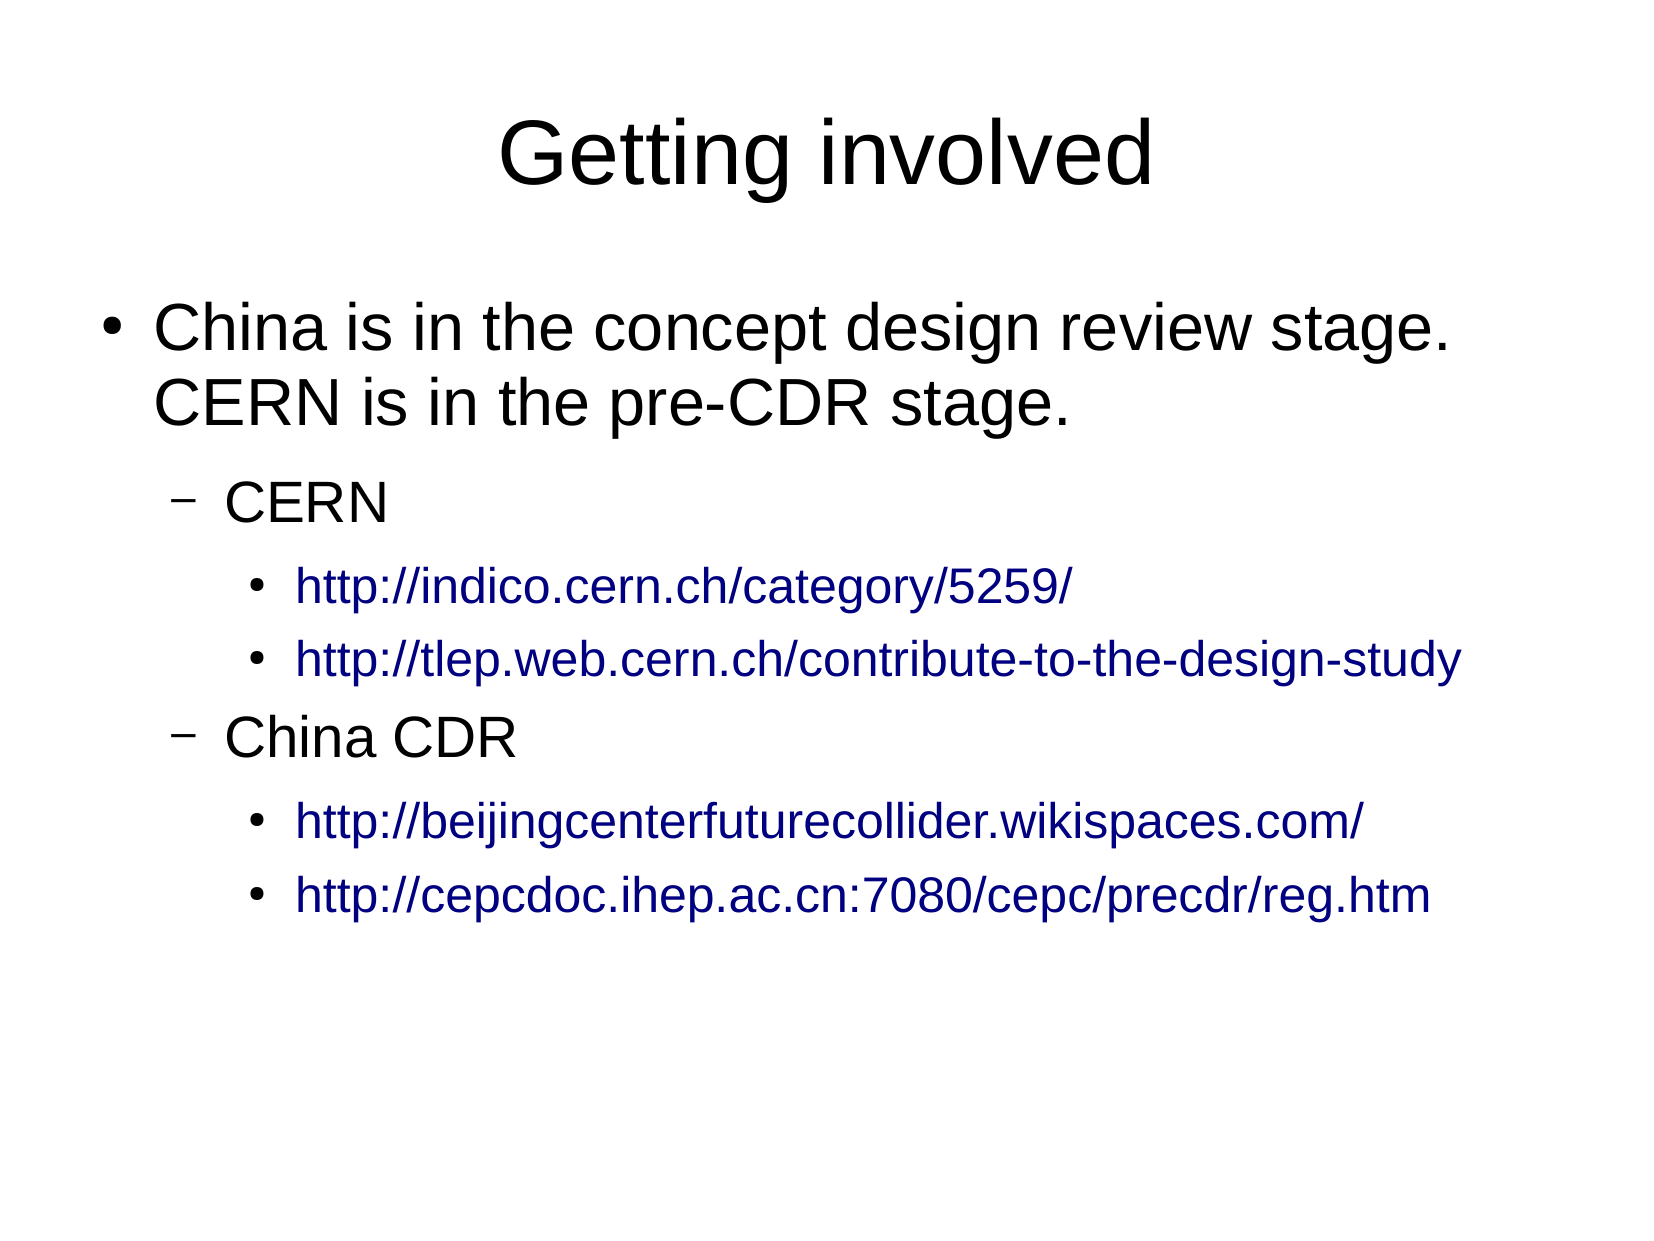

# Getting involved
China is in the concept design review stage. CERN is in the pre-CDR stage.
CERN
http://indico.cern.ch/category/5259/
http://tlep.web.cern.ch/contribute-to-the-design-study
China CDR
http://beijingcenterfuturecollider.wikispaces.com/
http://cepcdoc.ihep.ac.cn:7080/cepc/precdr/reg.htm